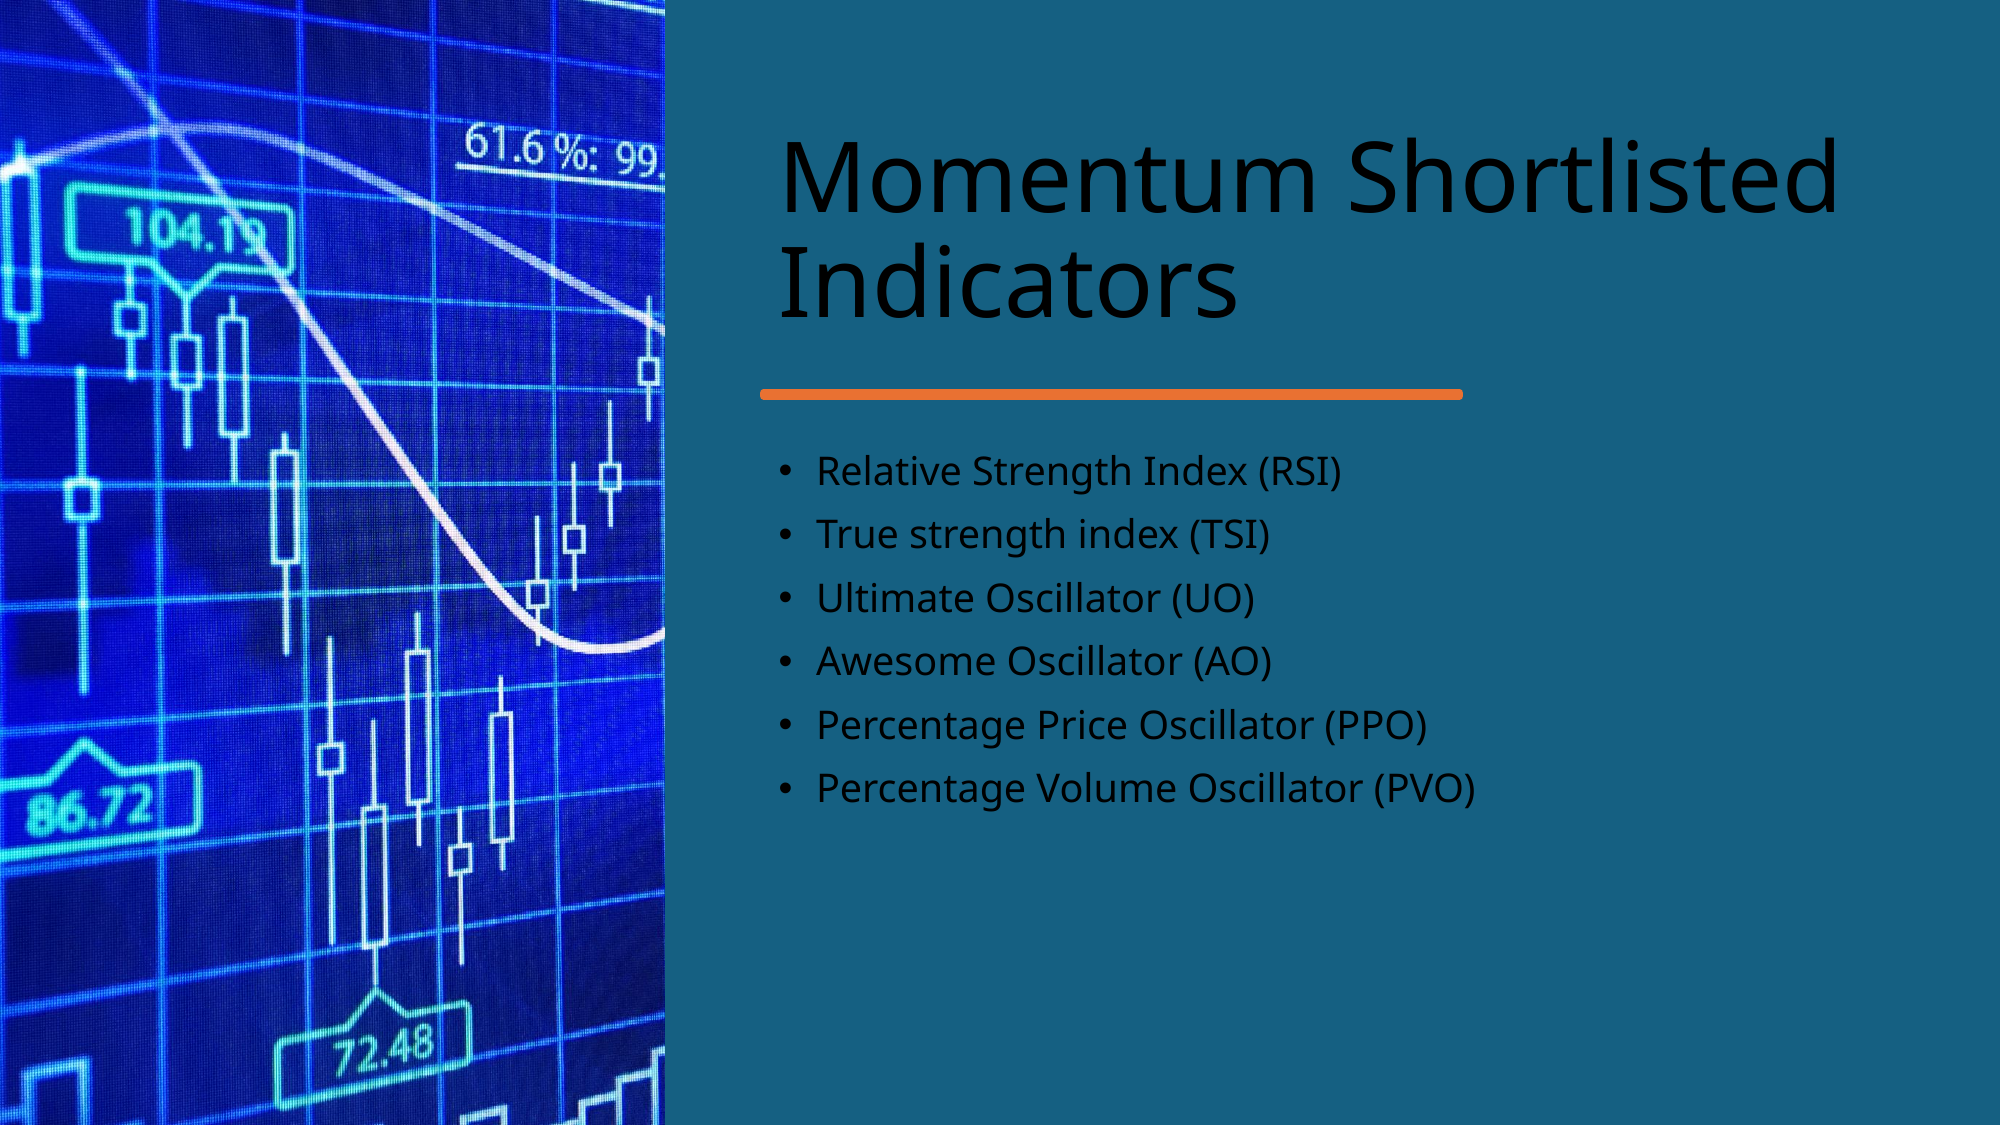

# Momentum Shortlisted Indicators
Relative Strength Index (RSI)
True strength index (TSI)
Ultimate Oscillator (UO)
Awesome Oscillator (AO)
Percentage Price Oscillator (PPO)
Percentage Volume Oscillator (PVO)